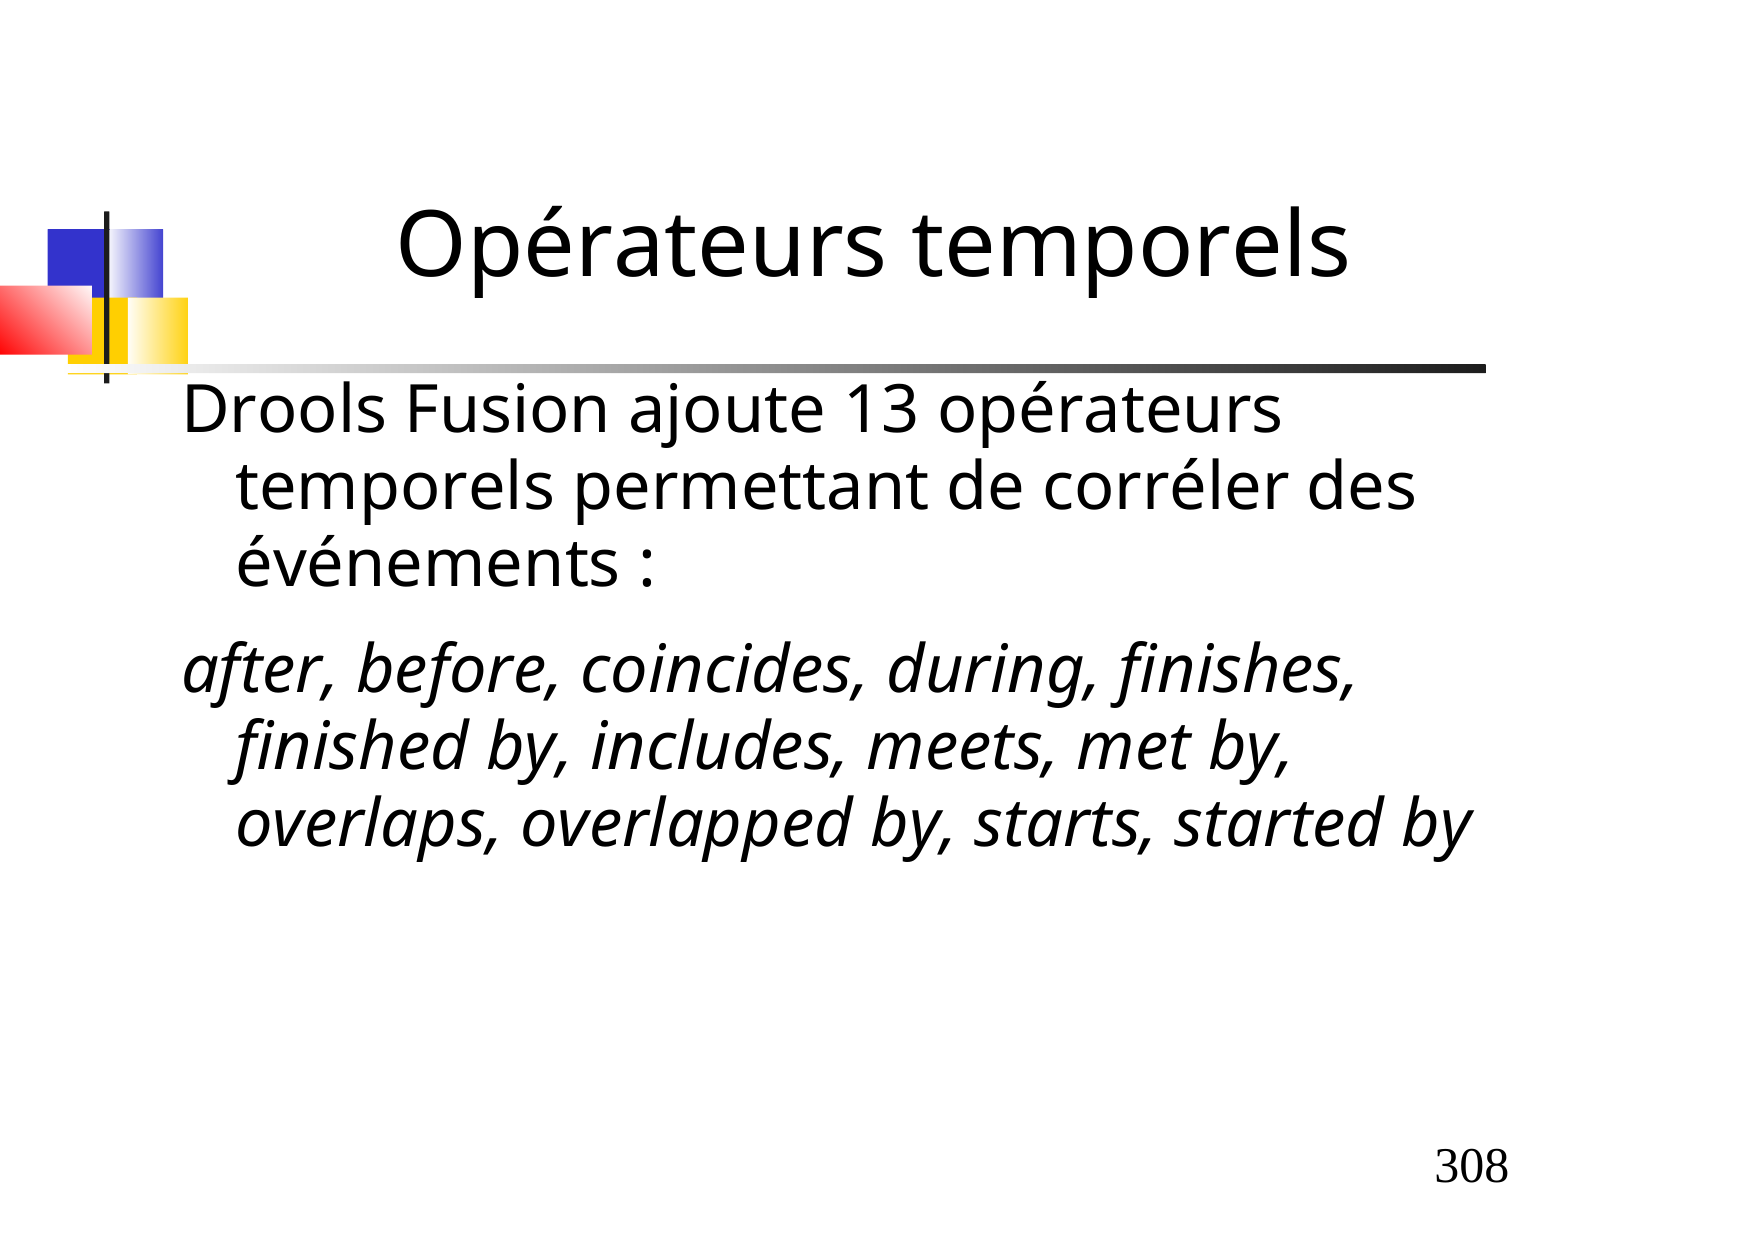

# Opérateurs temporels
Drools Fusion ajoute 13 opérateurs temporels permettant de corréler des événements :
after, before, coincides, during, finishes, finished by, includes, meets, met by, overlaps, overlapped by, starts, started by